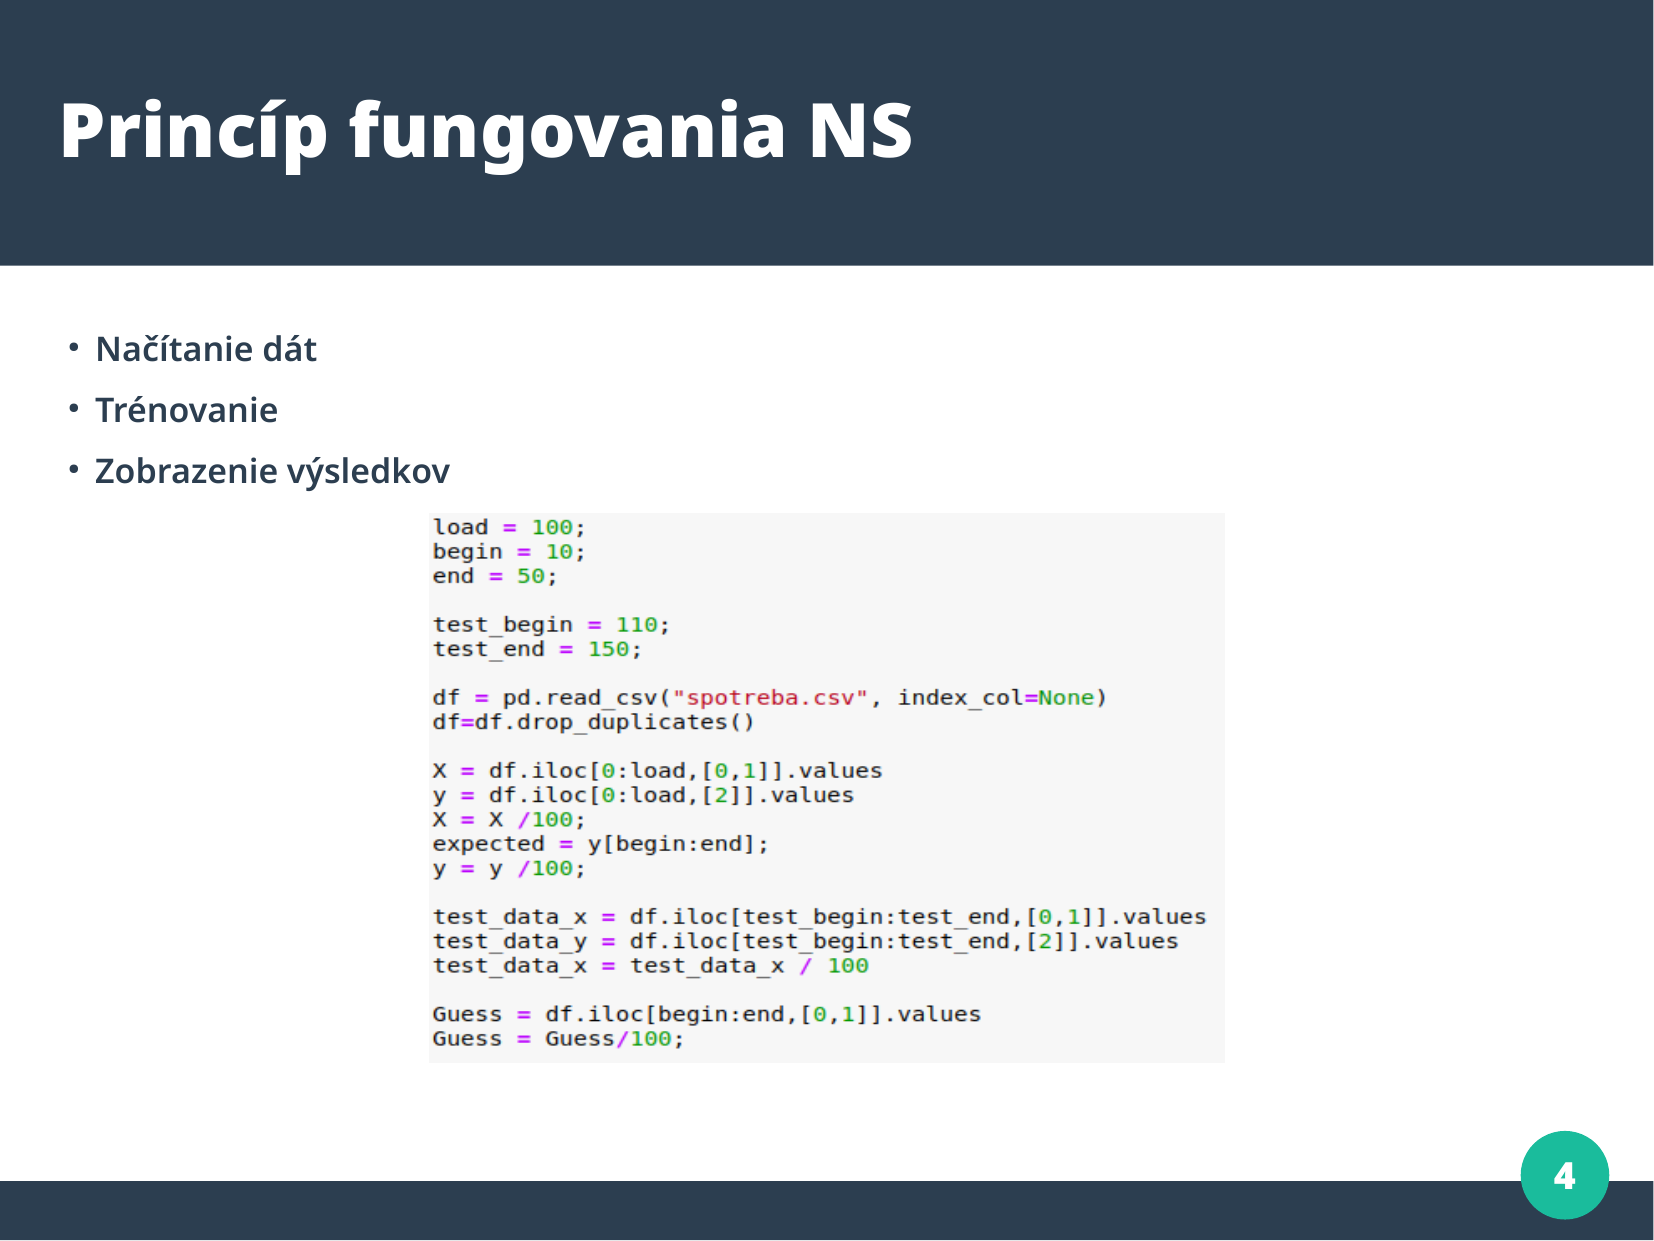

# Princíp fungovania NS
Načítanie dát
Trénovanie
Zobrazenie výsledkov
4